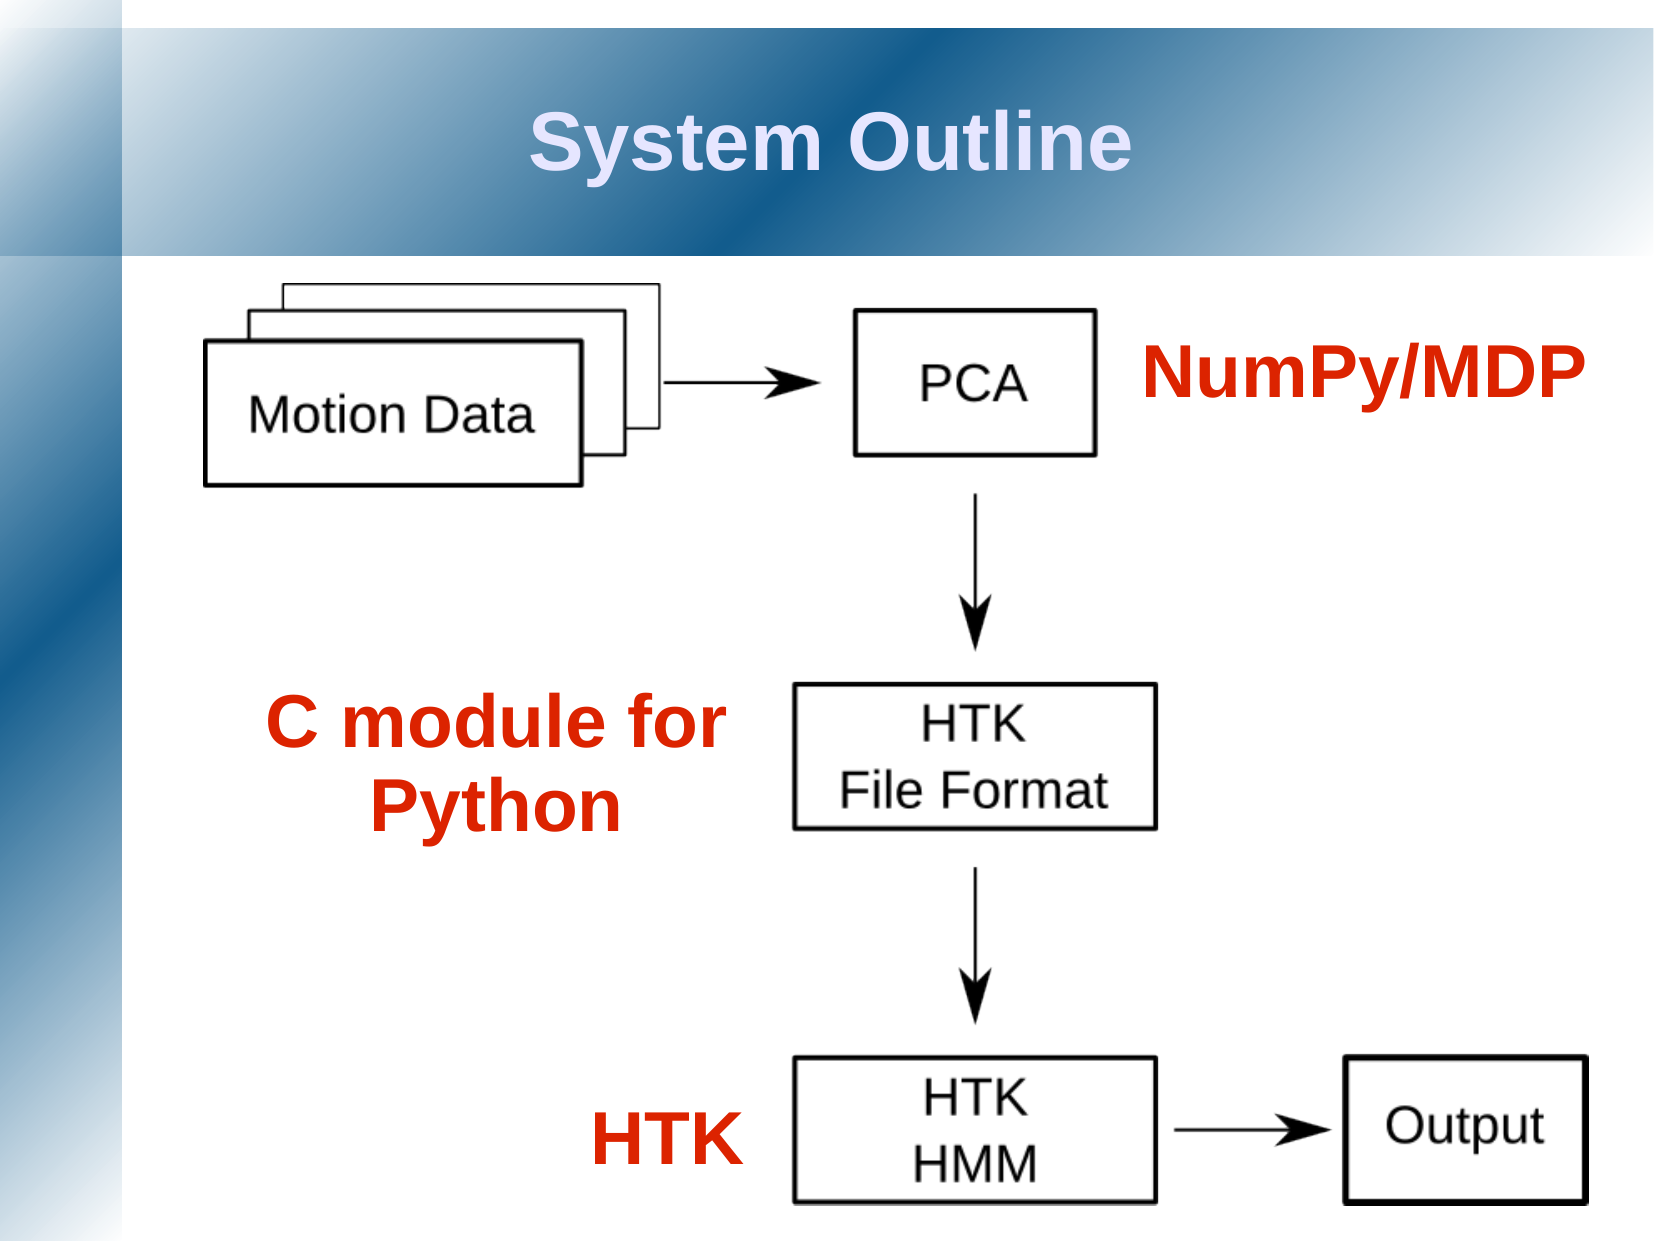

# System Outline
NumPy/MDP
C module for Python
HTK